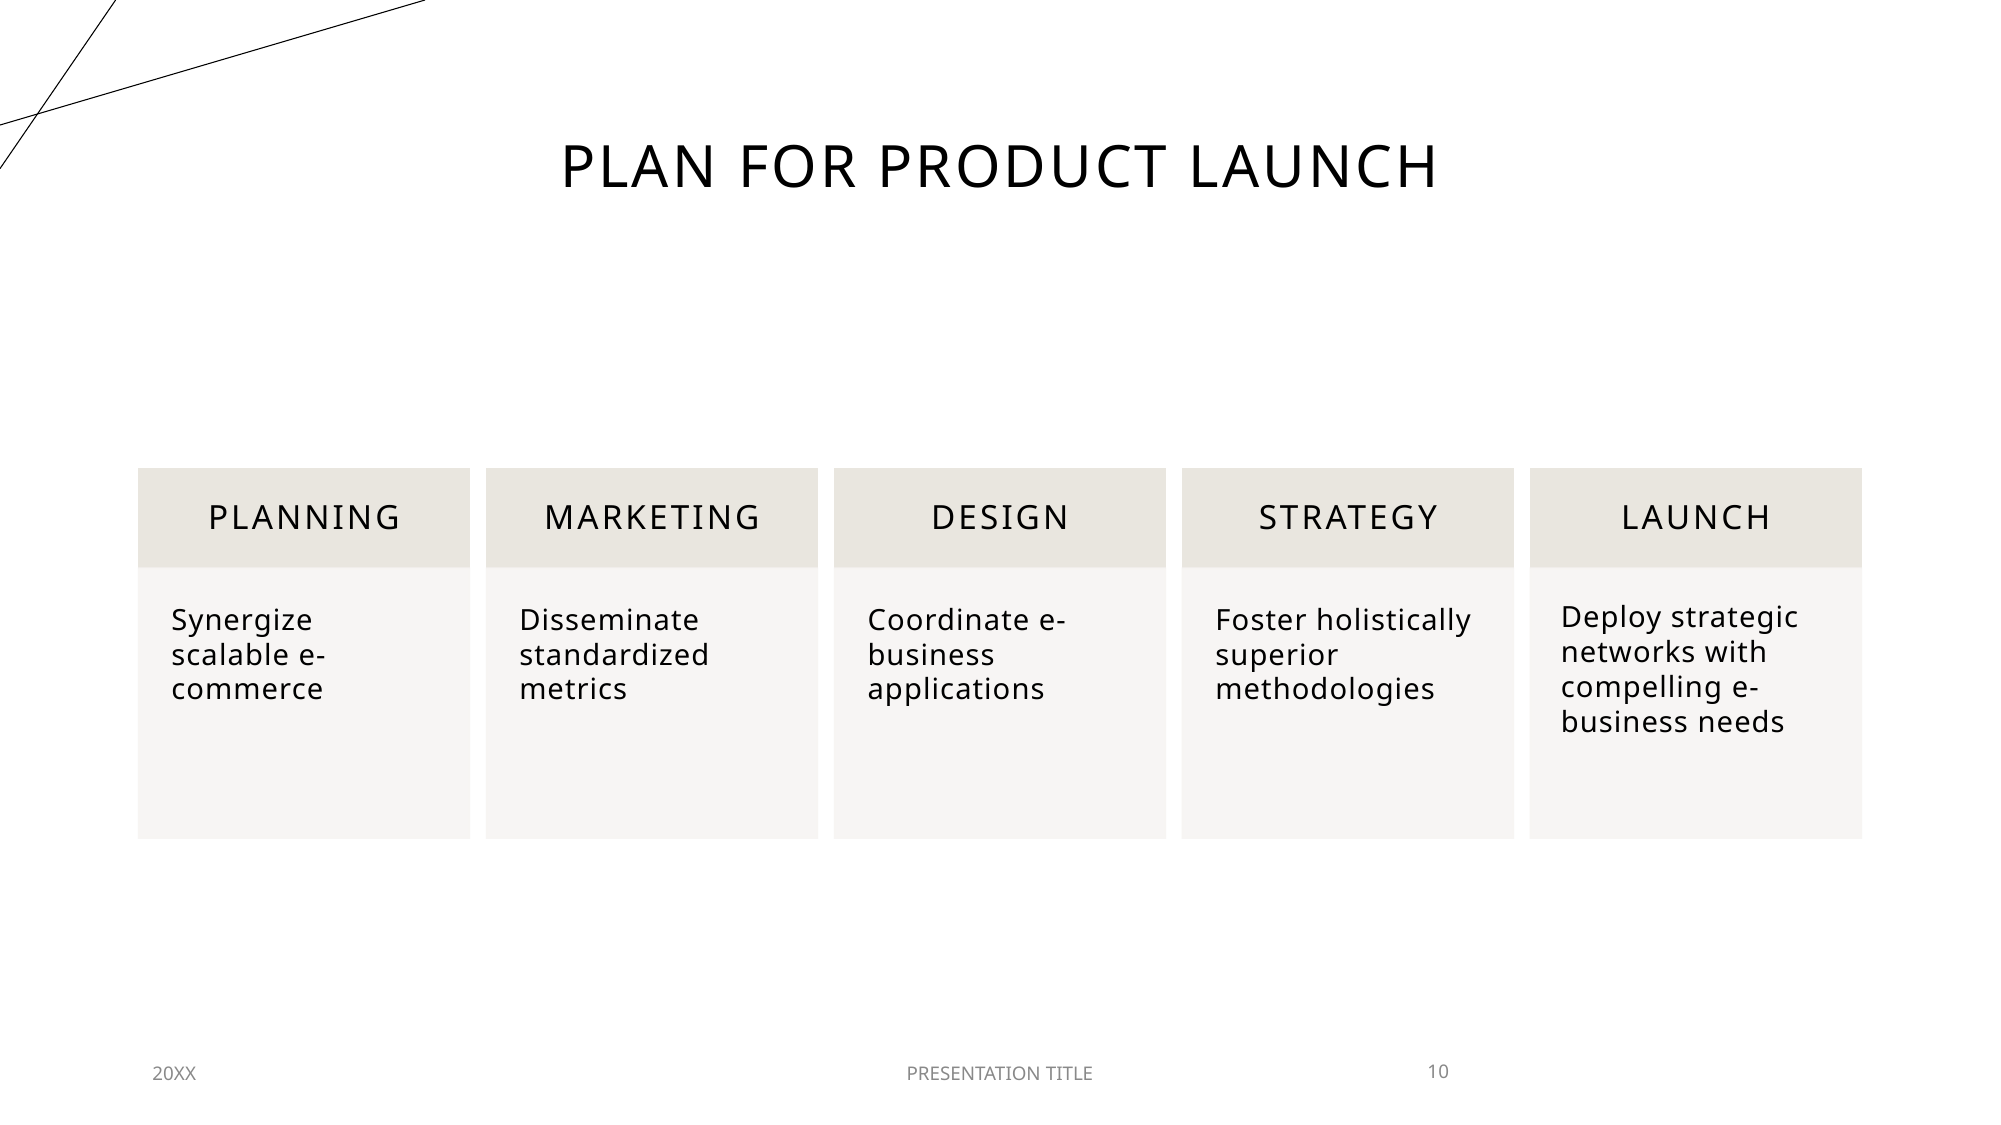

# PLAN FOR PRODUCT LAUNCH
PLANNING
MARKETING
DESIGN
STRATEGY
LAUNCH
Synergize scalable e-commerce
Disseminate standardized metrics
Coordinate e-business applications
Foster holistically superior methodologies
Deploy strategic networks with compelling e-business needs
20XX
PRESENTATION TITLE